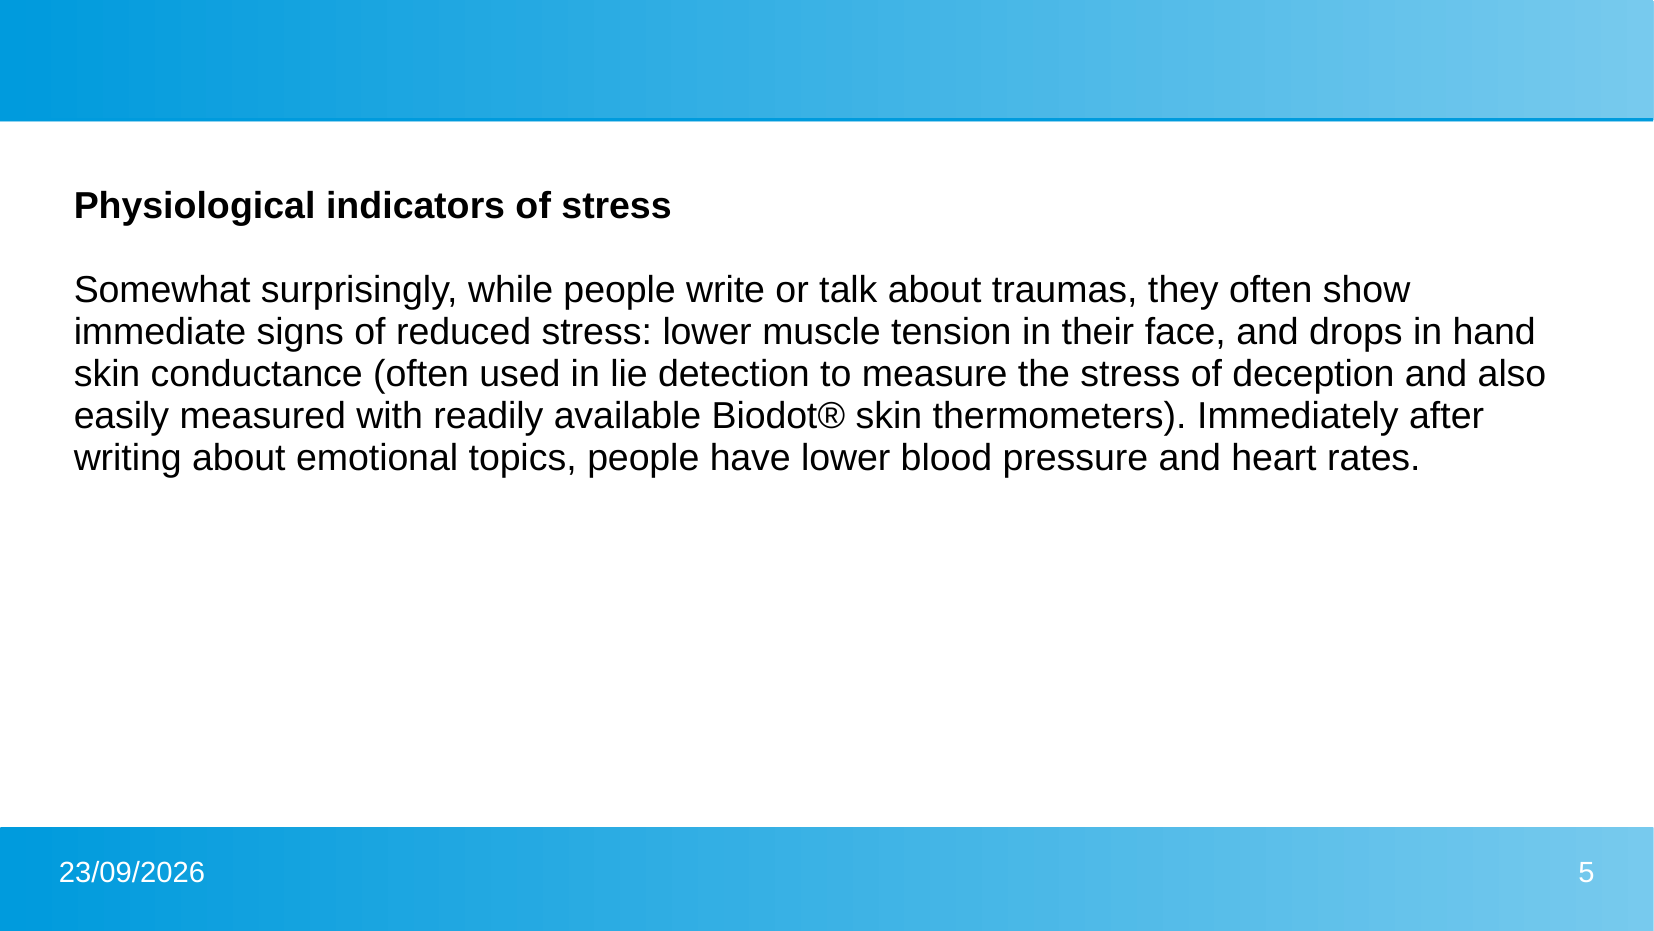

#
Physiological indicators of stress
Somewhat surprisingly, while people write or talk about traumas, they often show immediate signs of reduced stress: lower muscle tension in their face, and drops in hand skin conductance (often used in lie detection to measure the stress of deception and also easily measured with readily available Biodot® skin thermometers). Immediately after writing about emotional topics, people have lower blood pressure and heart rates.
5